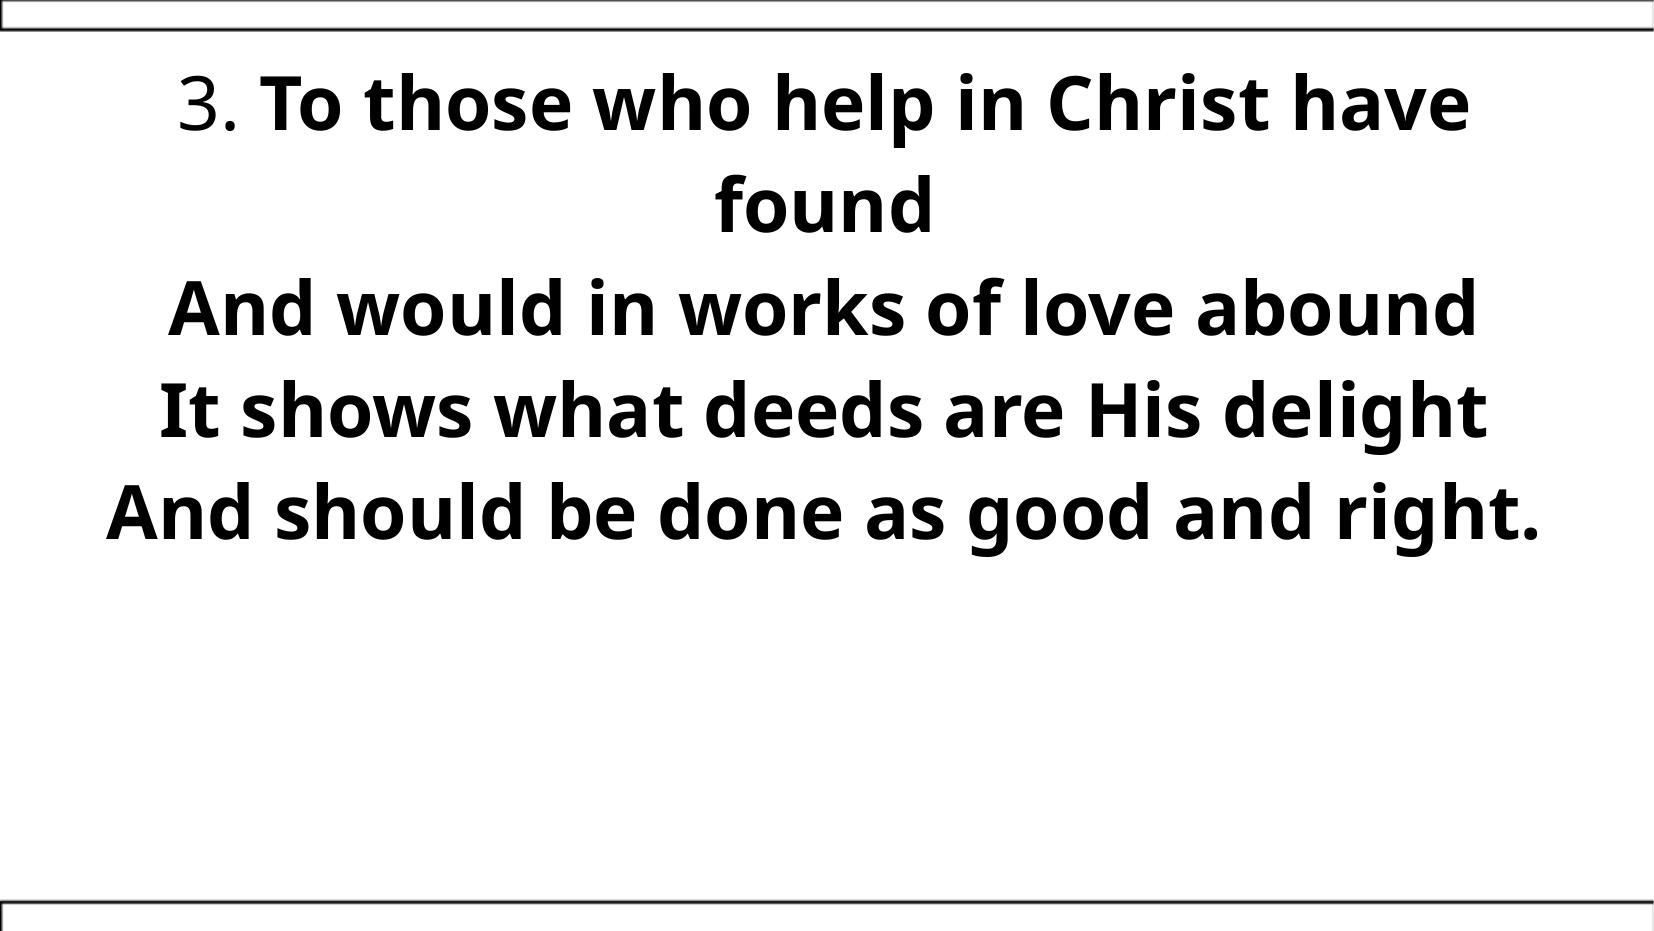

3. To those who help in Christ have found
And would in works of love abound
It shows what deeds are His delight
And should be done as good and right.